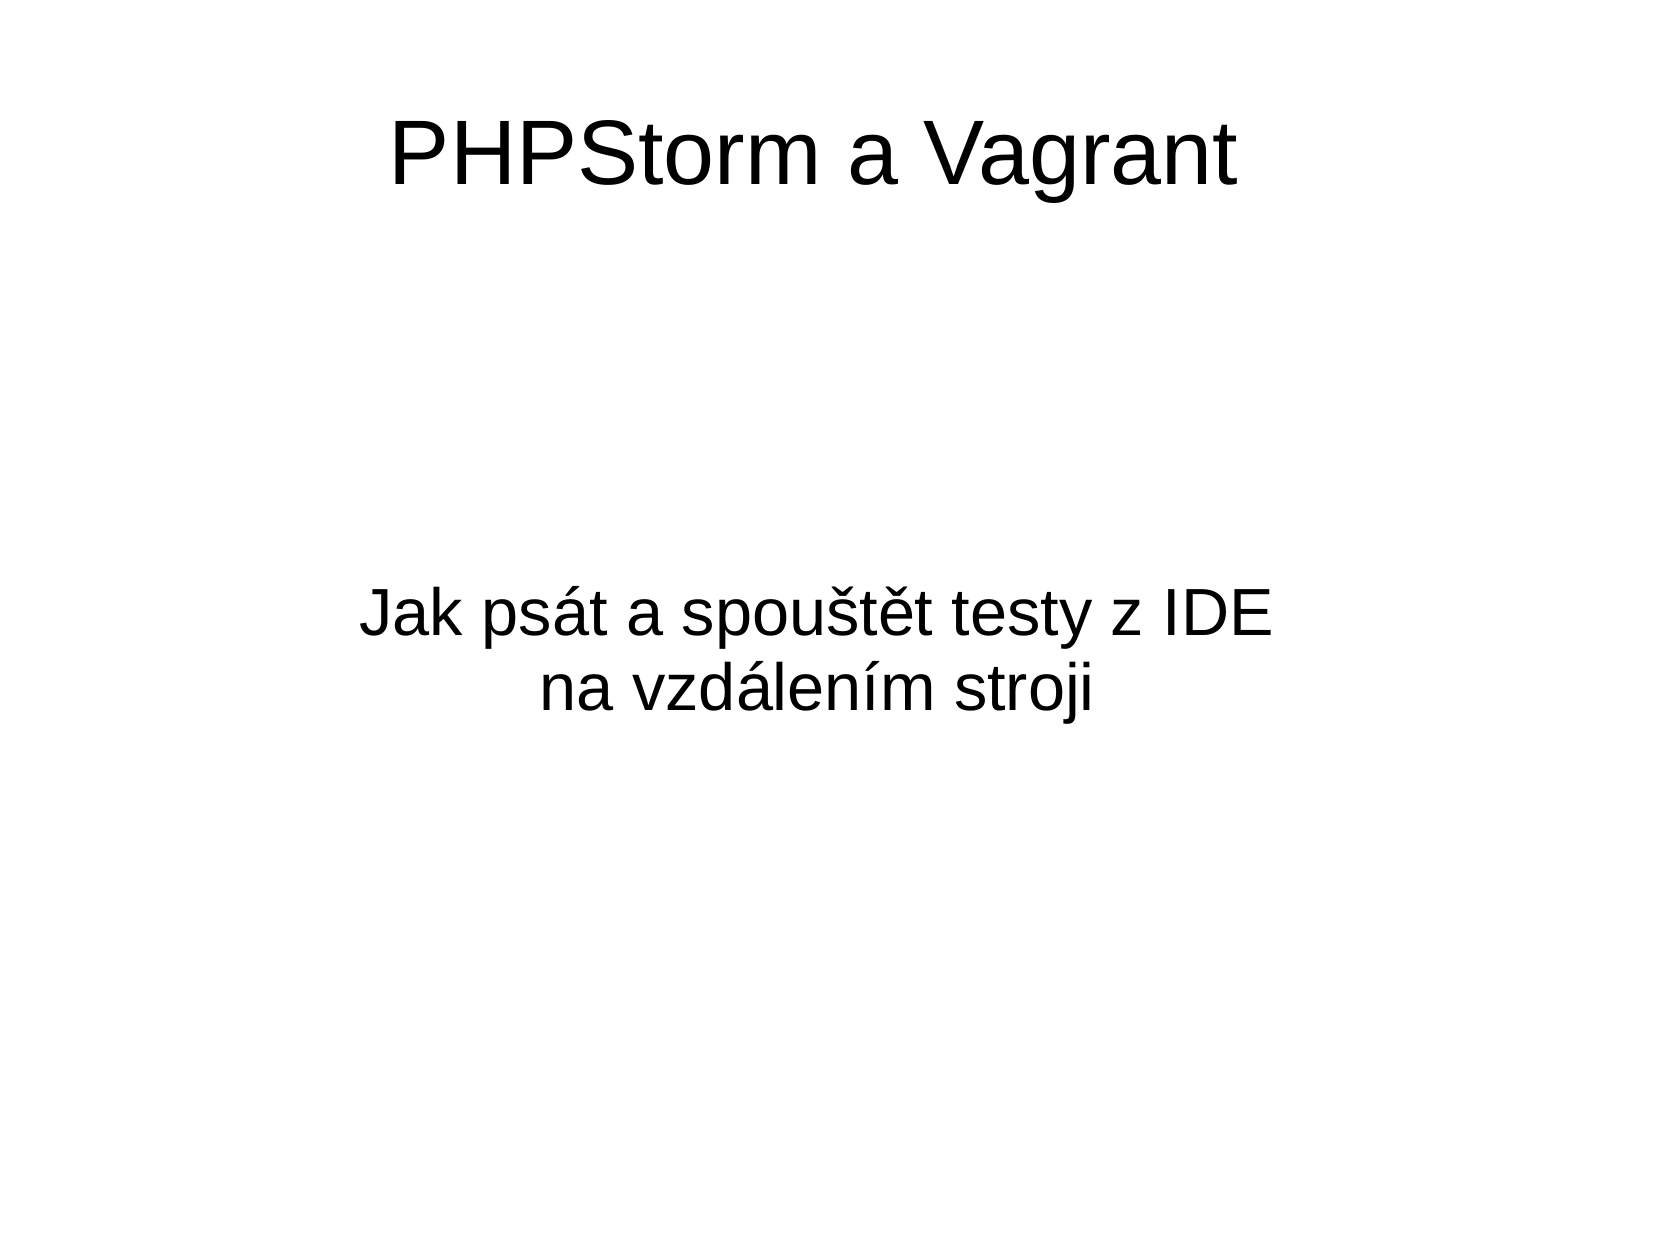

# PHPStorm a Vagrant
Jak psát a spouštět testy z IDE
na vzdálením stroji